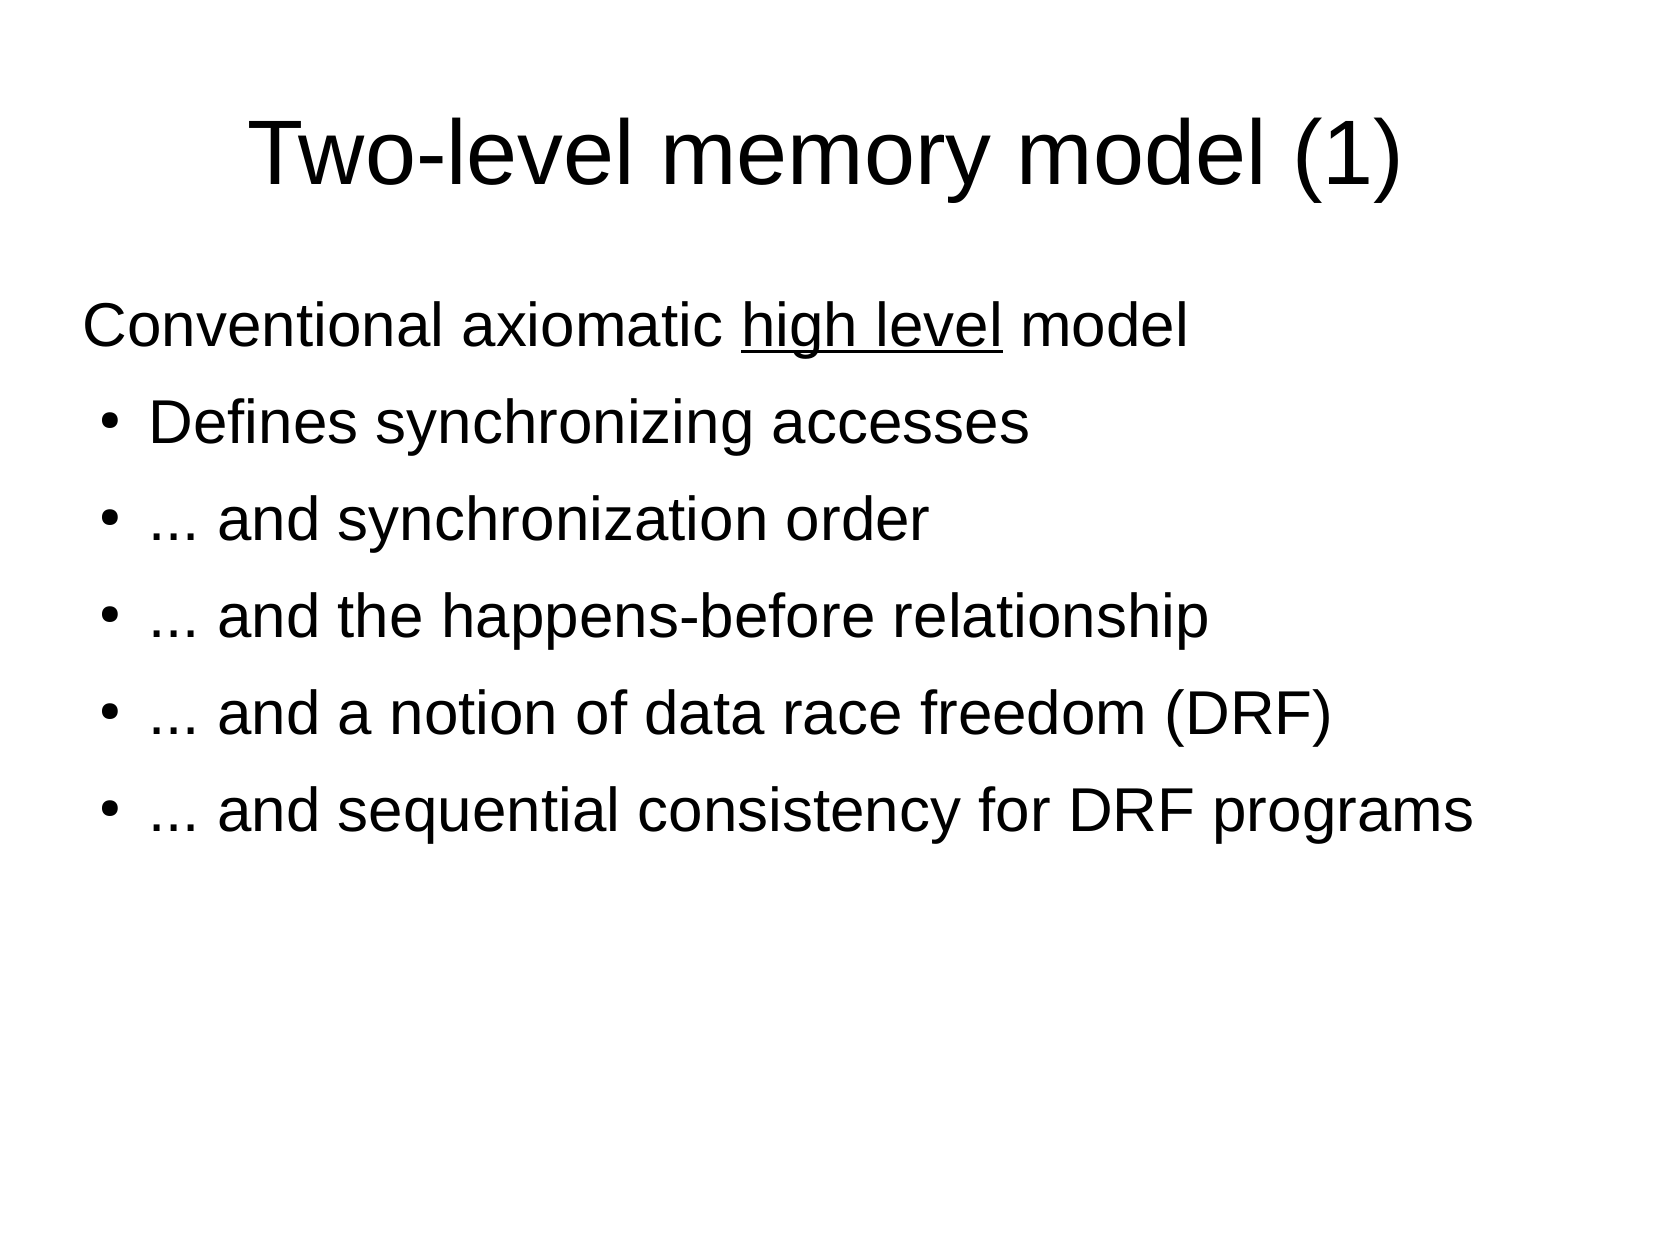

# Two-level memory model (1)
Conventional axiomatic high level model
Defines synchronizing accesses
... and synchronization order
... and the happens-before relationship
... and a notion of data race freedom (DRF)
... and sequential consistency for DRF programs